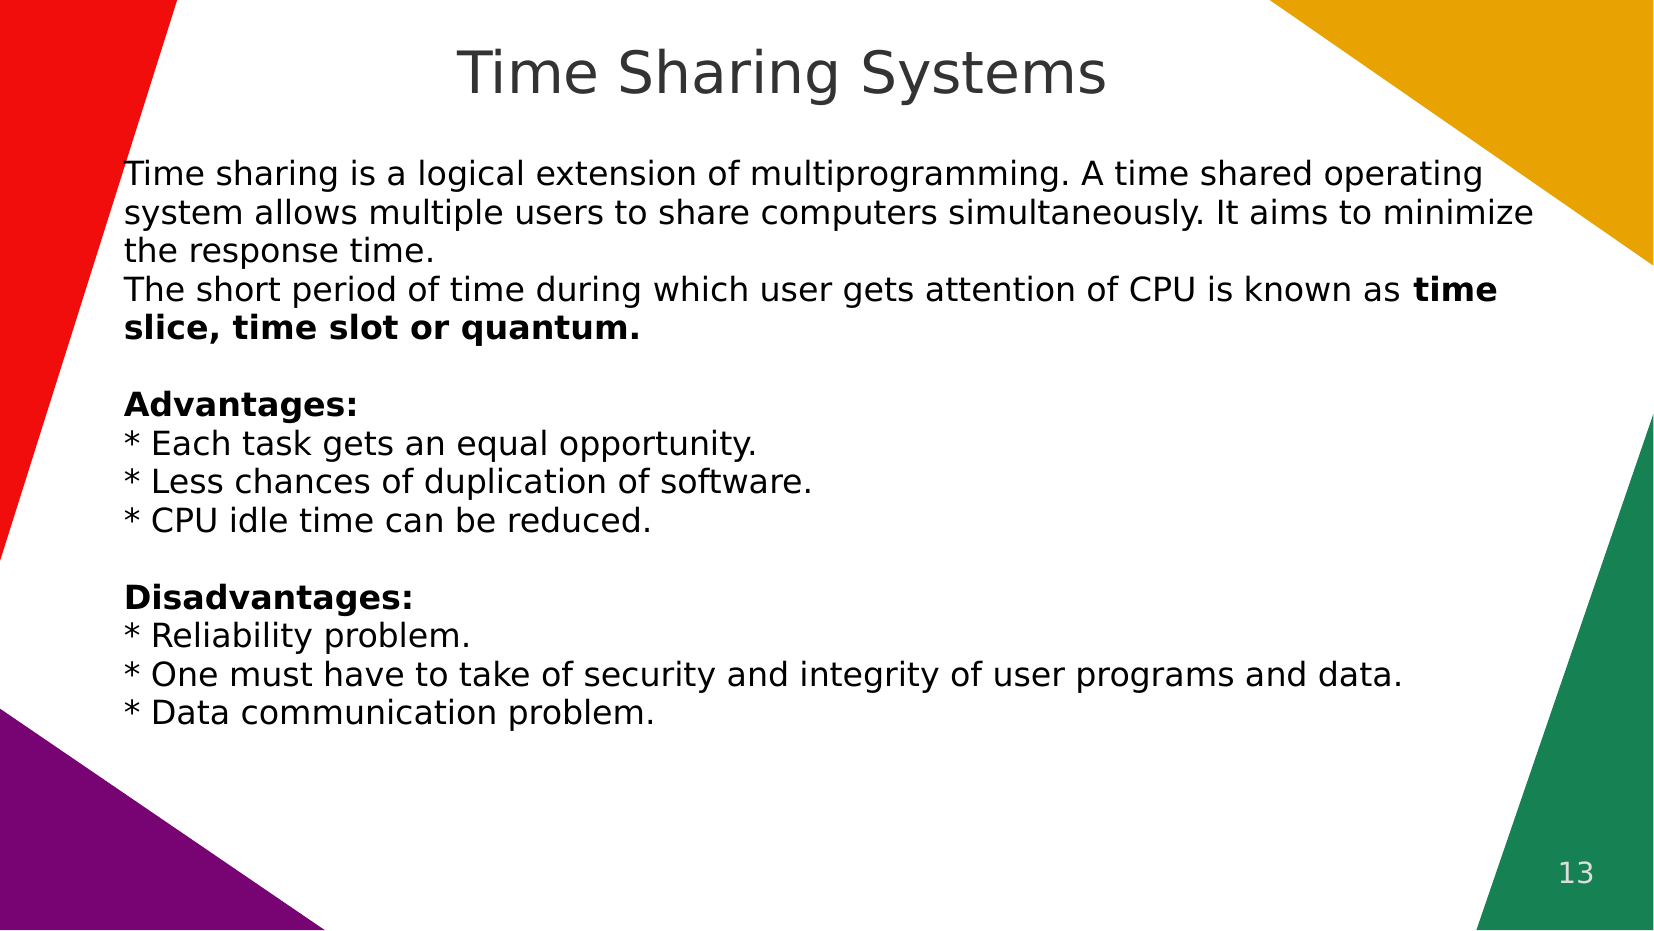

# Time Sharing Systems
Time sharing is a logical extension of multiprogramming. A time shared operating system allows multiple users to share computers simultaneously. It aims to minimize the response time.
The short period of time during which user gets attention of CPU is known as time slice, time slot or quantum.
Advantages:
* Each task gets an equal opportunity.
* Less chances of duplication of software.
* CPU idle time can be reduced.
Disadvantages:
* Reliability problem.
* One must have to take of security and integrity of user programs and data.
* Data communication problem.
13